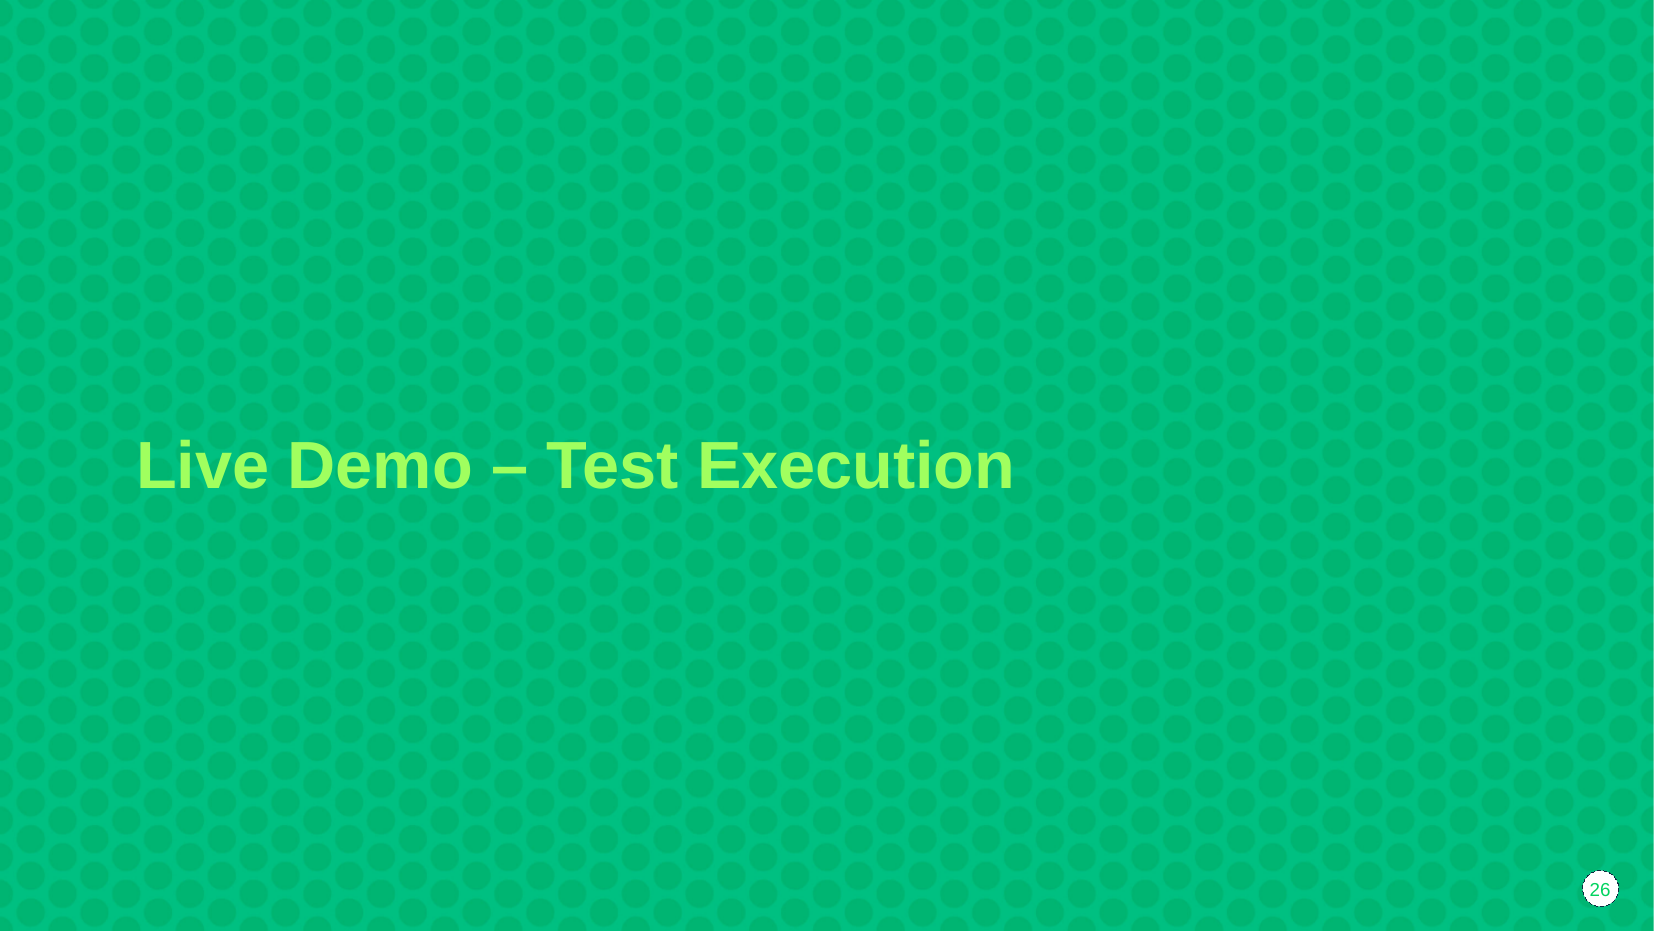

# Live Demo – Test Execution
26